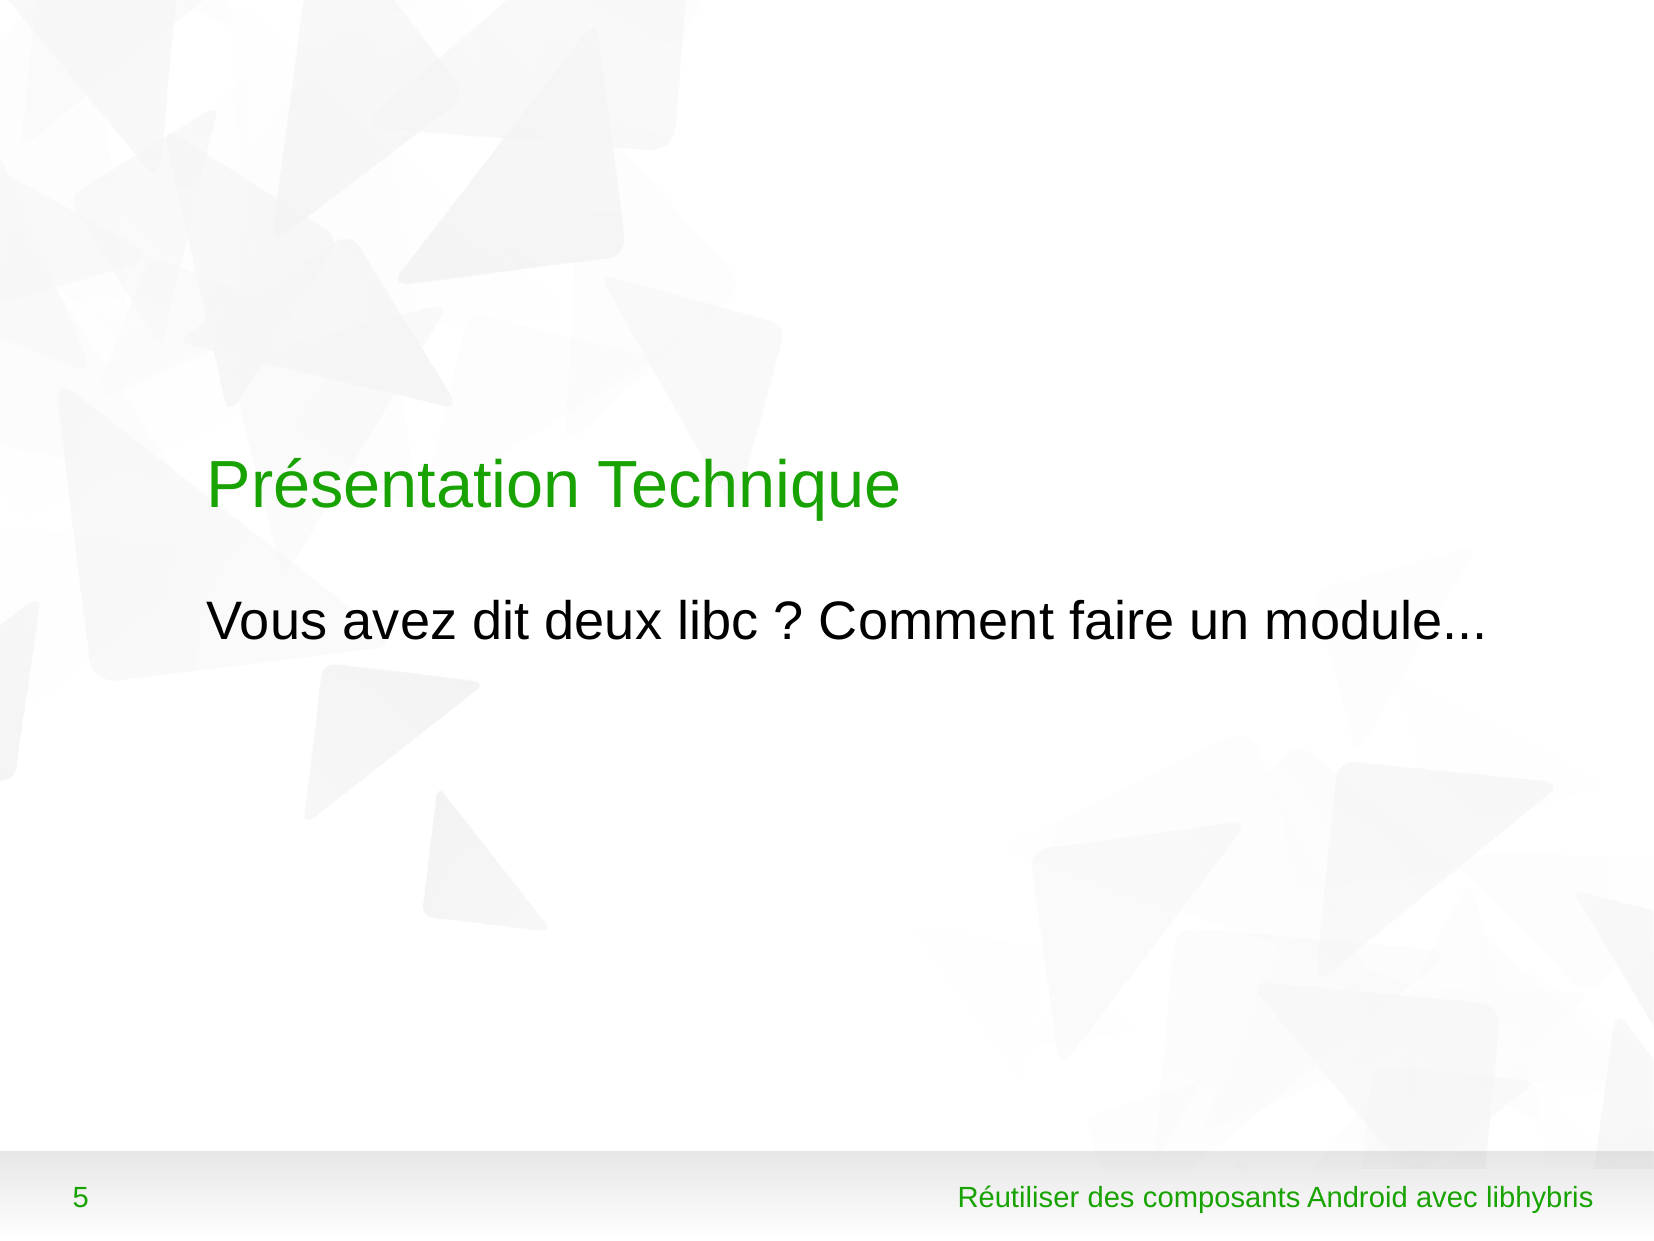

# Présentation Technique
Vous avez dit deux libc ? Comment faire un module...
5
Réutiliser des composants Android avec libhybris